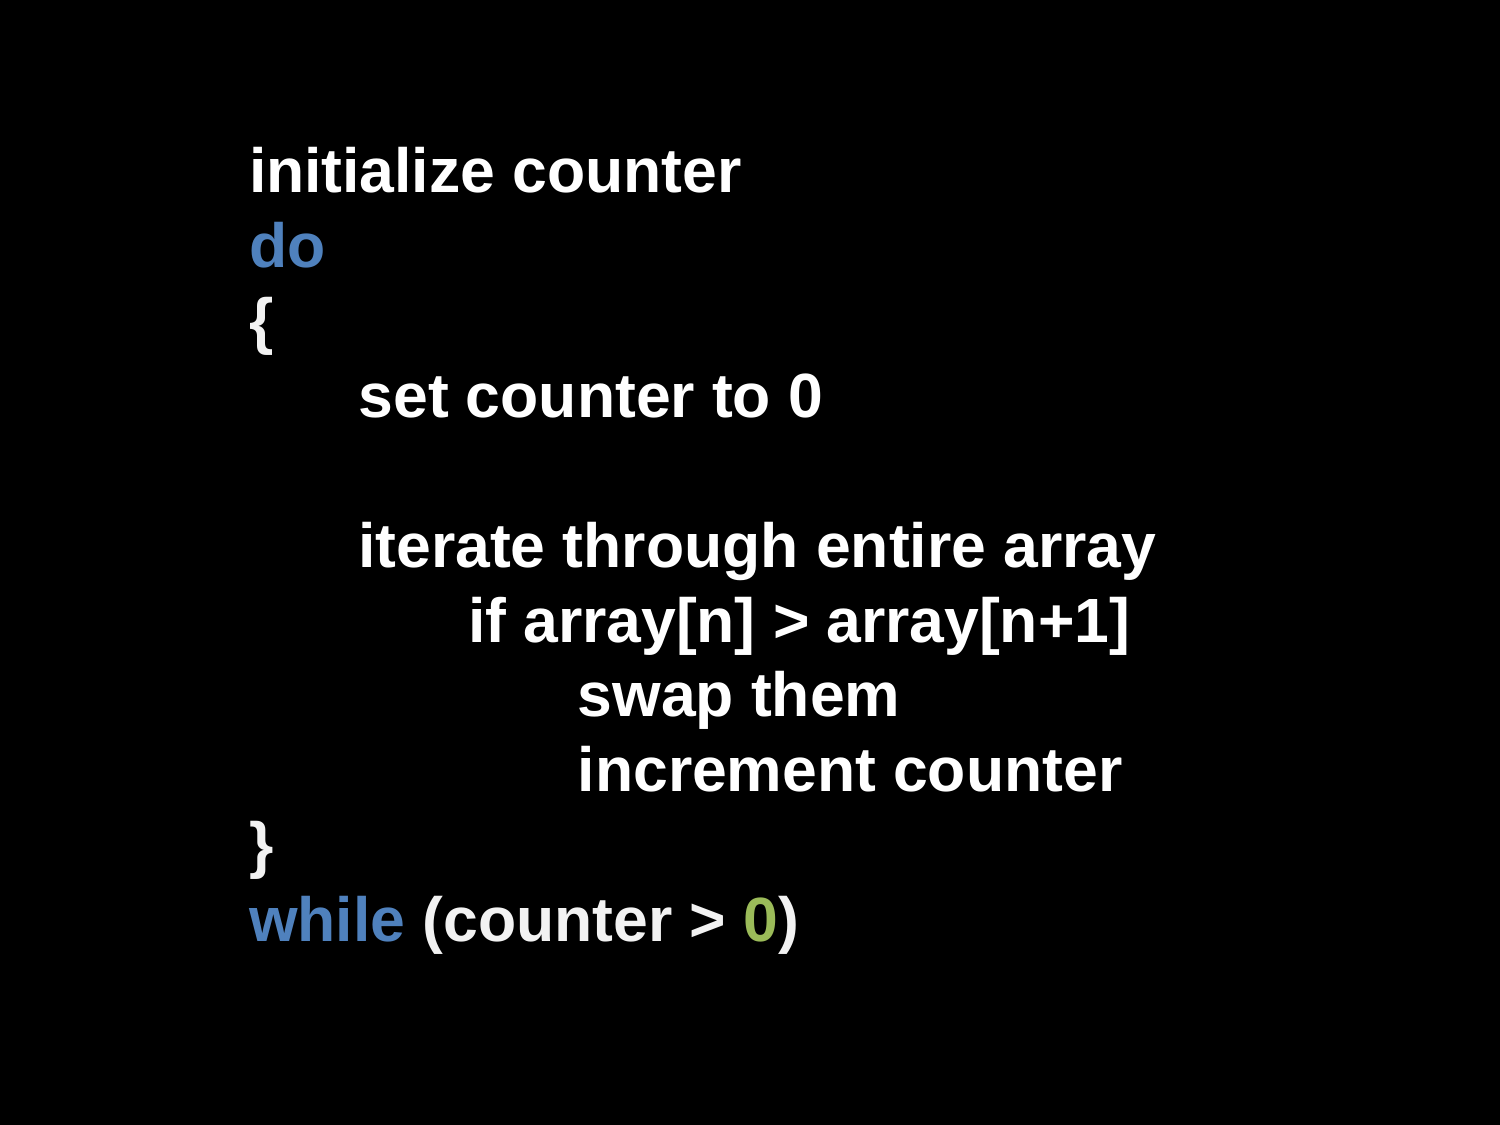

initialize counter
do
{
	 set counter to 0
	 iterate through entire array
		 if array[n] > array[n+1]
			 swap them
			 increment counter
}
while (counter > 0)